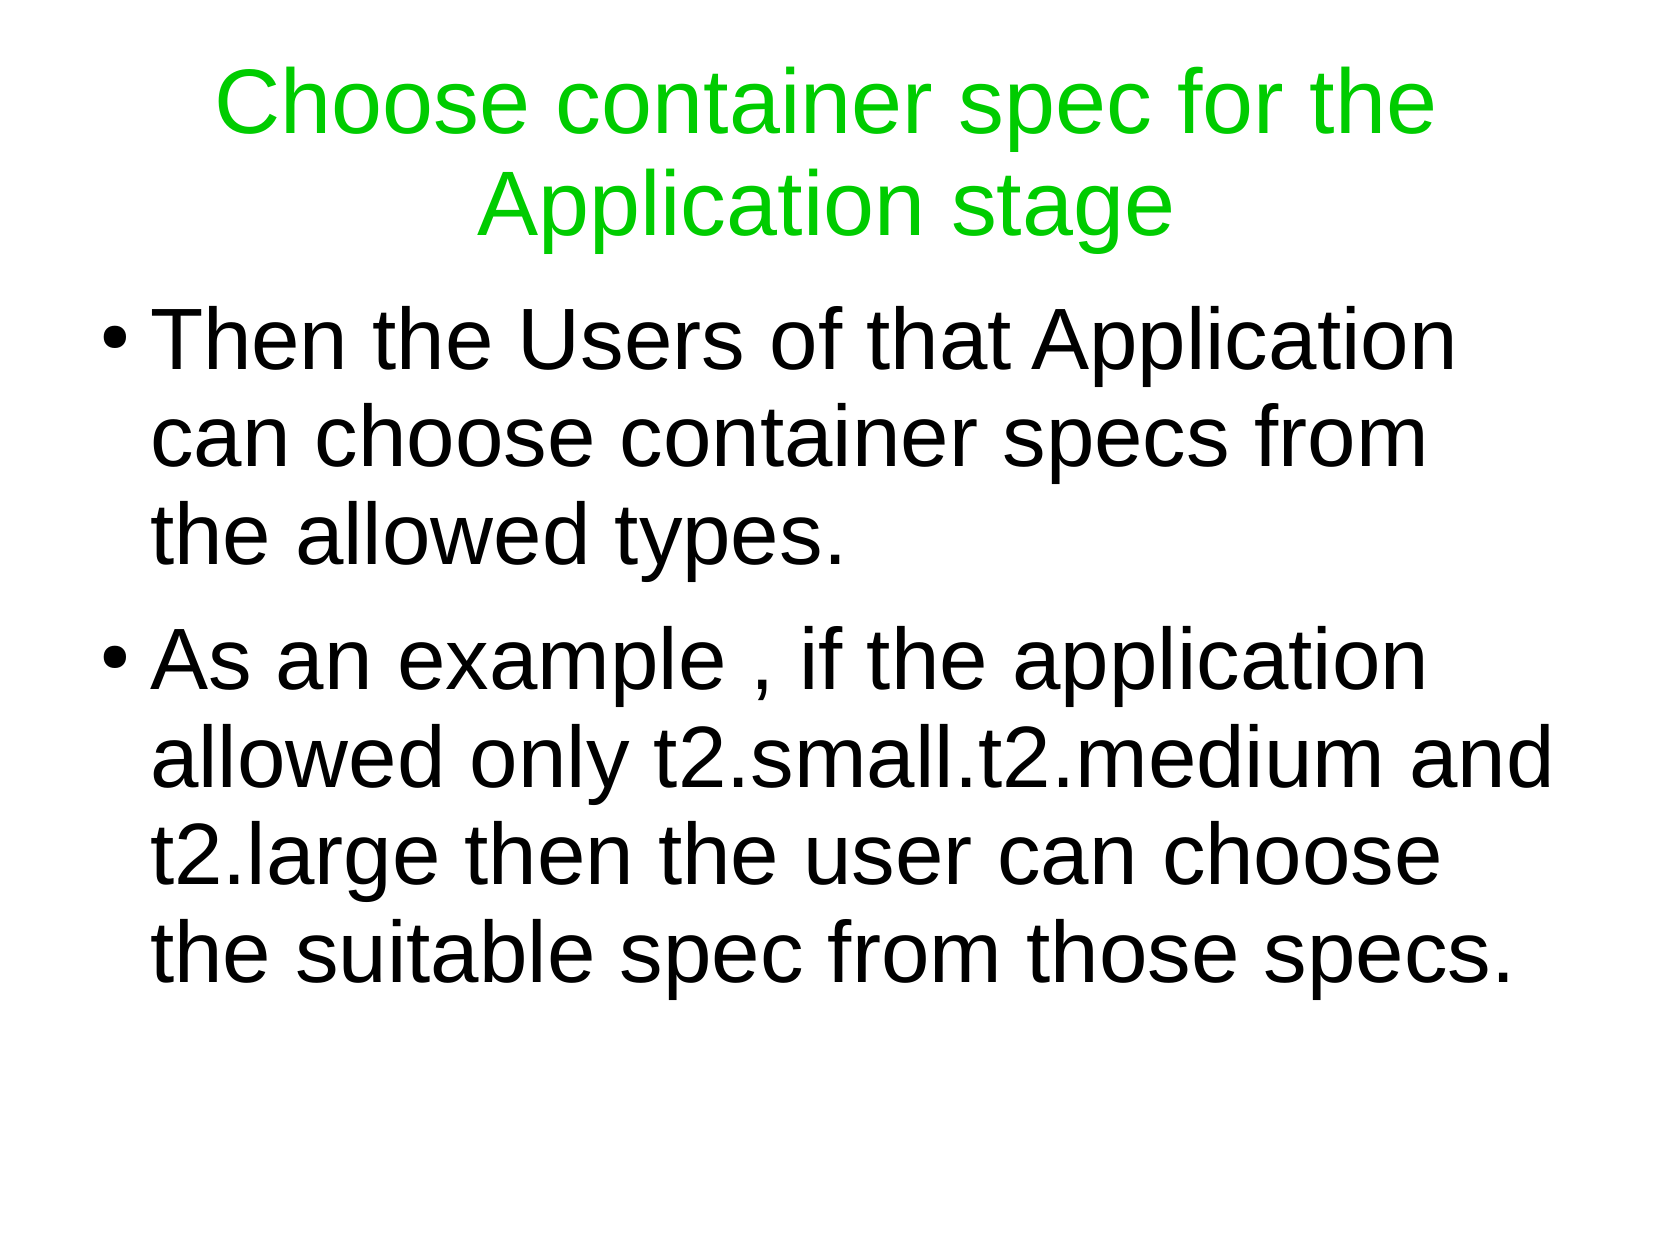

# Choose container spec for the Application stage
Then the Users of that Application can choose container specs from the allowed types.
As an example , if the application allowed only t2.small.t2.medium and t2.large then the user can choose the suitable spec from those specs.